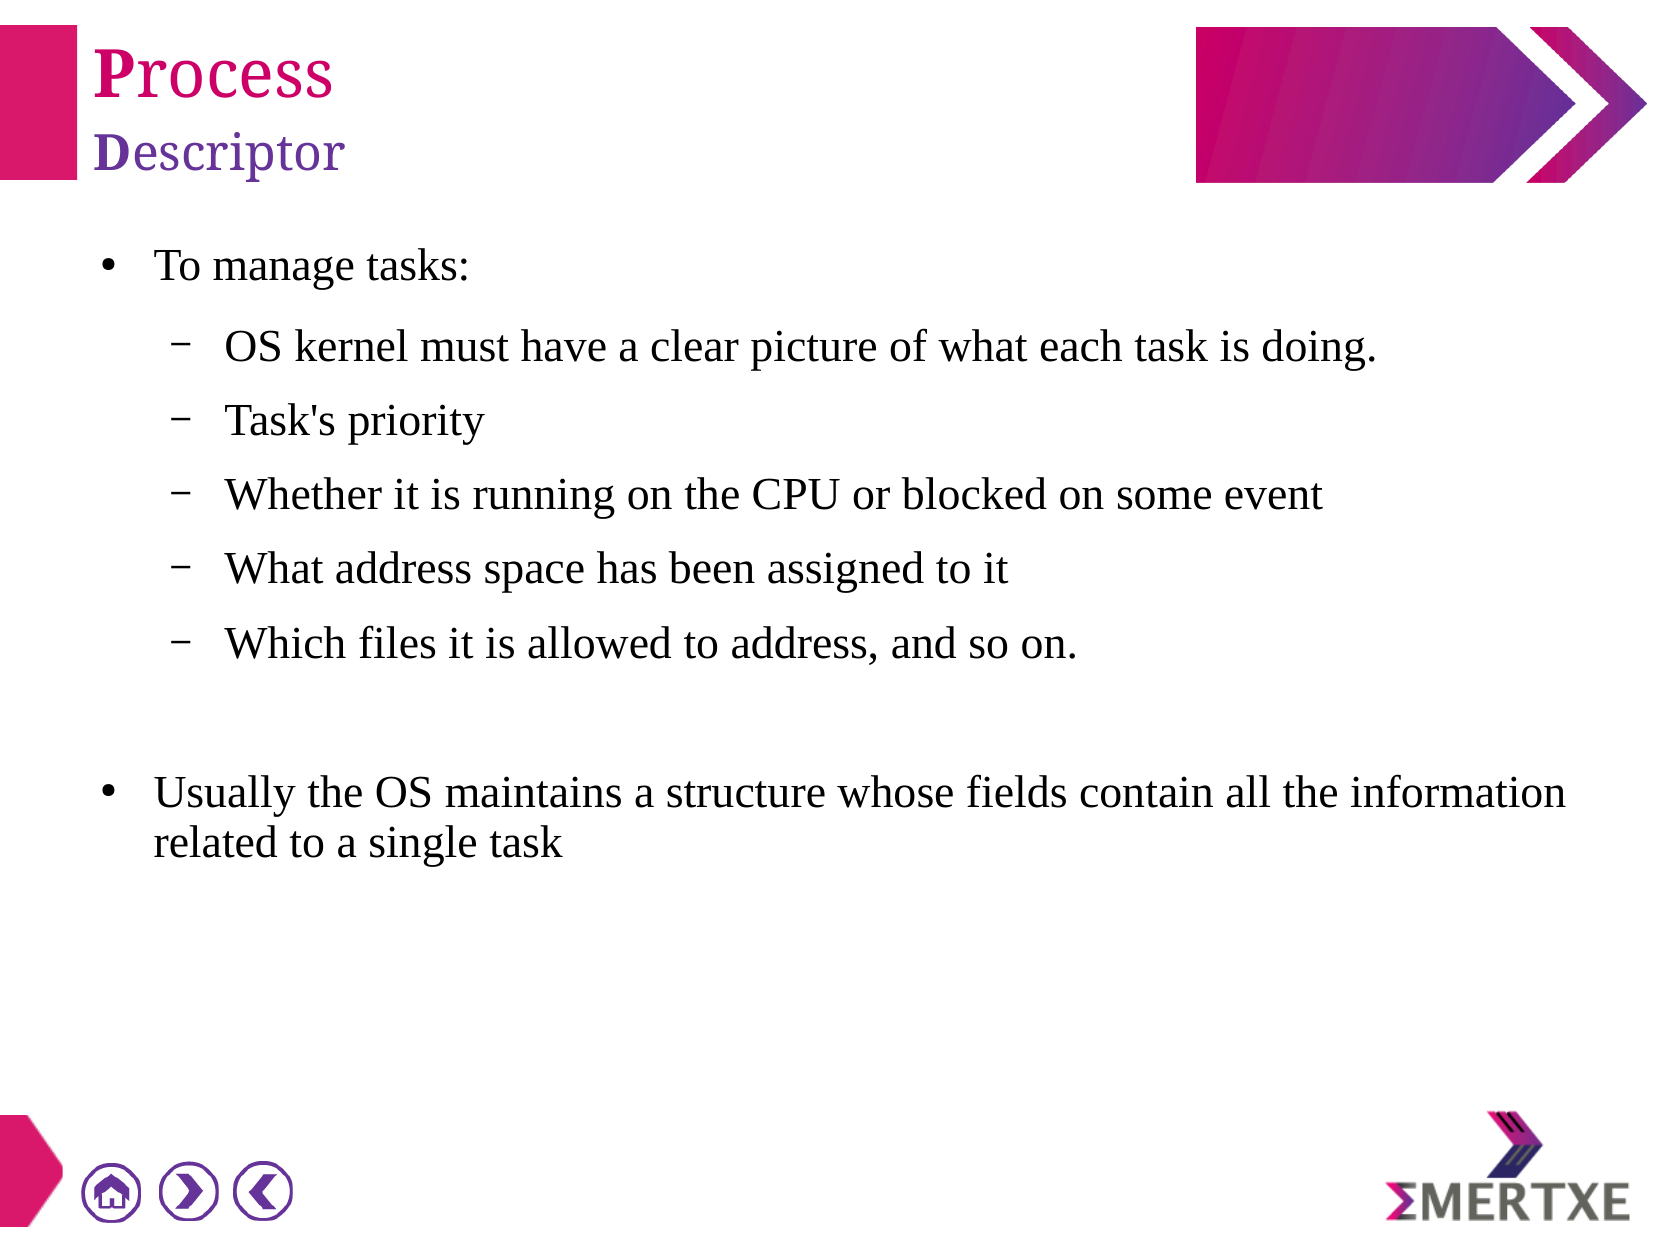

# Process Descriptor
To manage tasks:
OS kernel must have a clear picture of what each task is doing.
Task's priority
Whether it is running on the CPU or blocked on some event
What address space has been assigned to it
Which files it is allowed to address, and so on.
Usually the OS maintains a structure whose fields contain all the information related to a single task